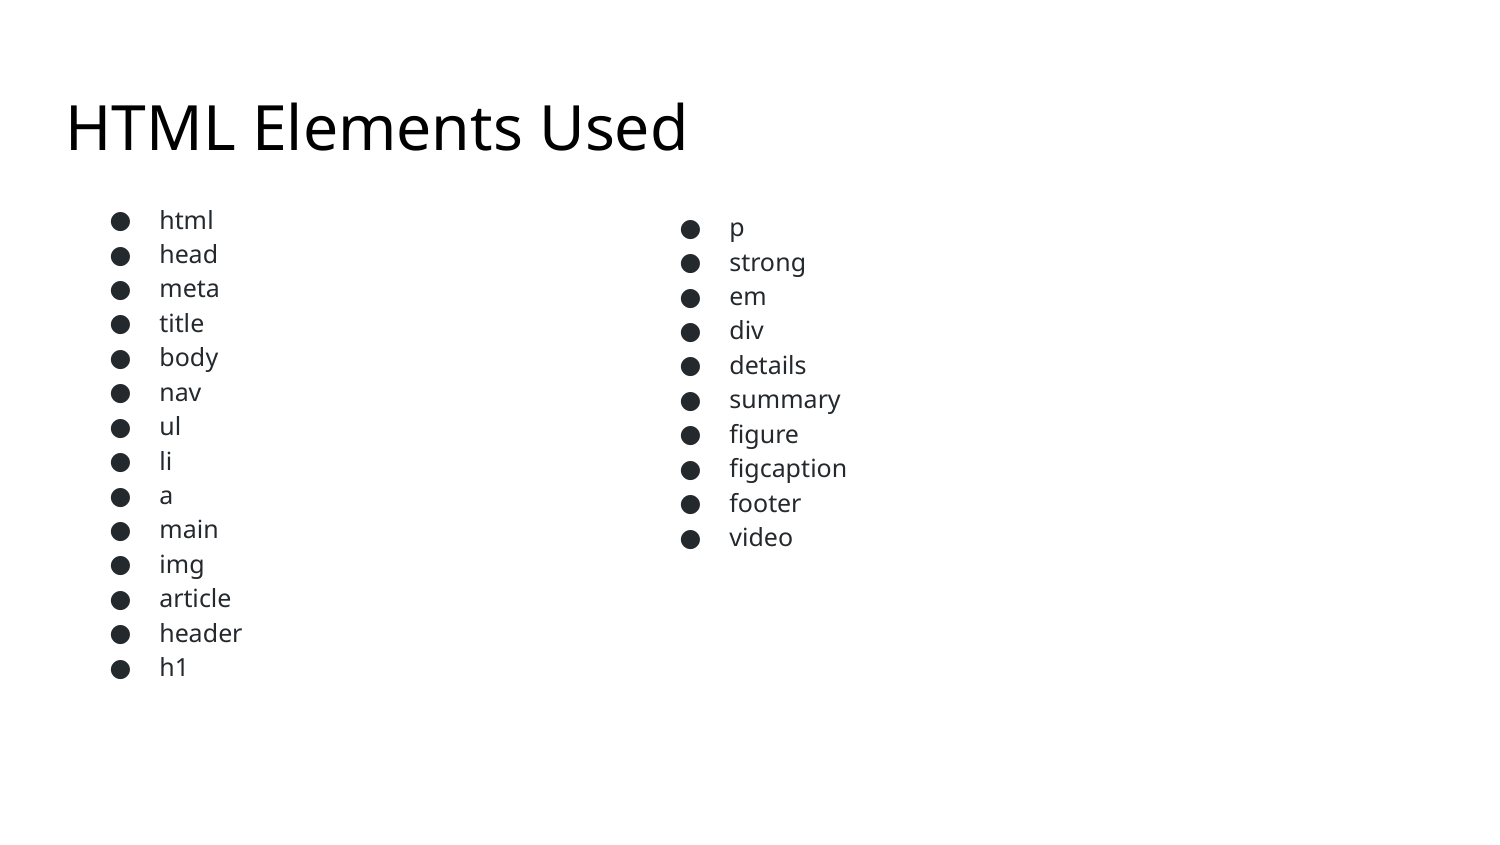

HTML Elements Used
html
head
meta
title
body
nav
ul
li
a
main
img
article
header
h1
p
strong
em
div
details
summary
figure
figcaption
footer
video